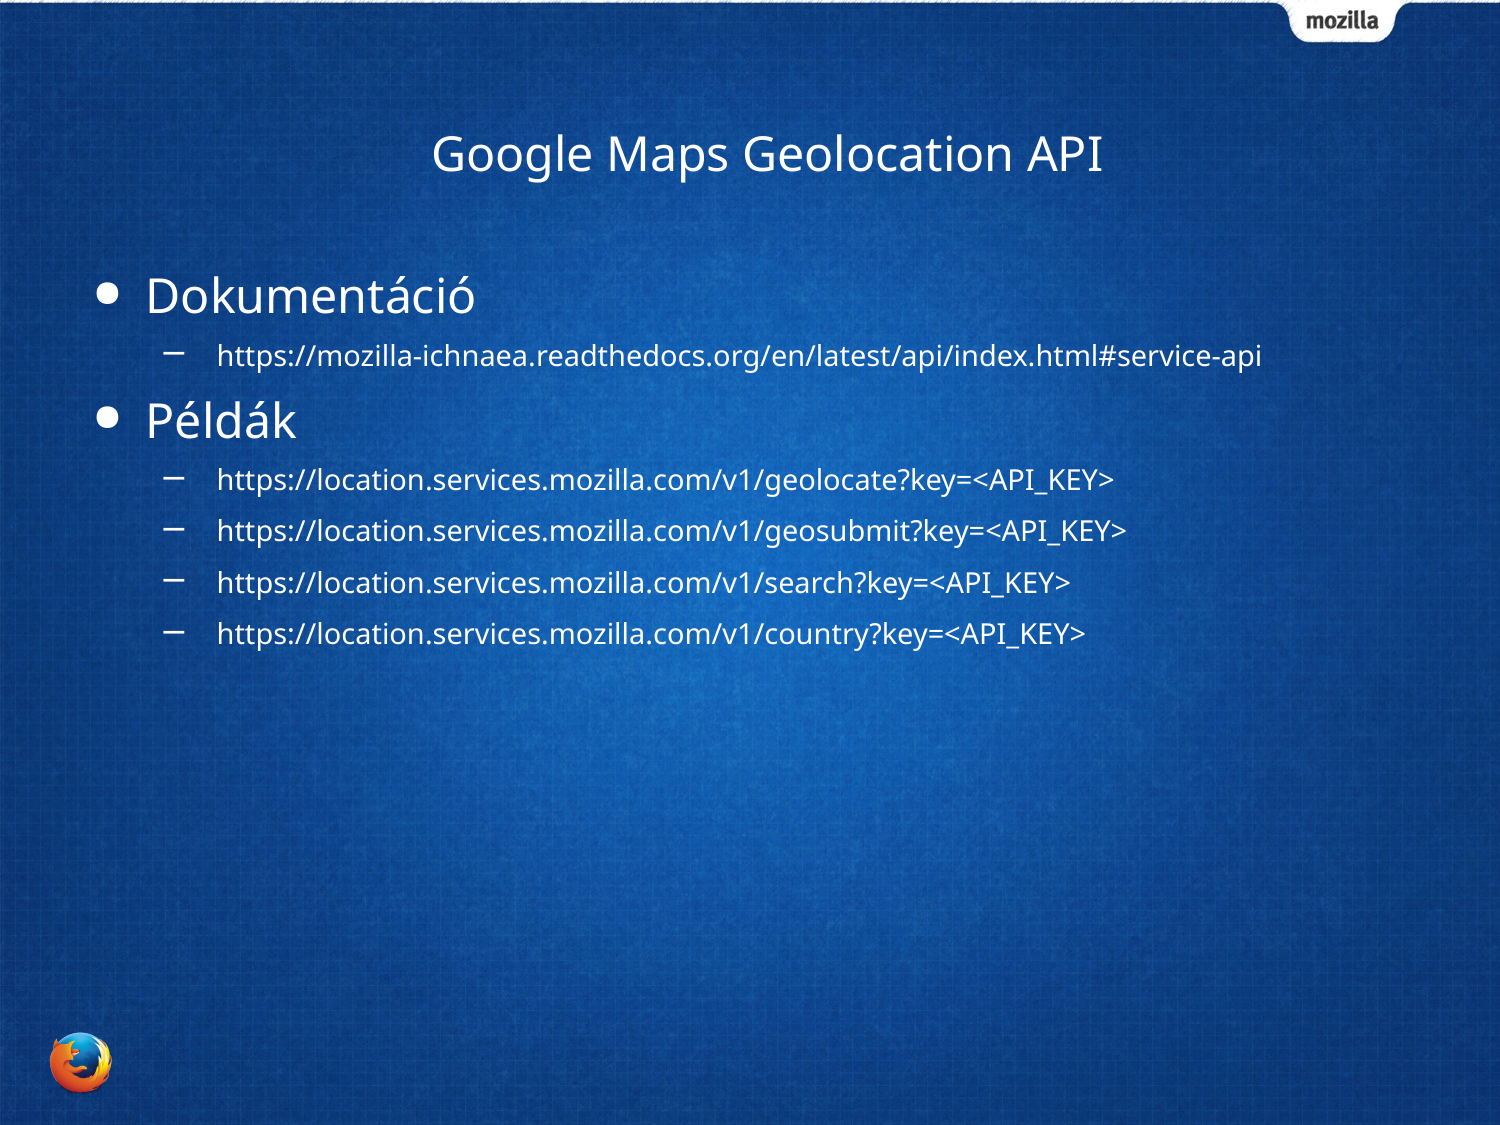

# Google Maps Geolocation API
Dokumentáció
https://mozilla-ichnaea.readthedocs.org/en/latest/api/index.html#service-api
Példák
https://location.services.mozilla.com/v1/geolocate?key=<API_KEY>
https://location.services.mozilla.com/v1/geosubmit?key=<API_KEY>
https://location.services.mozilla.com/v1/search?key=<API_KEY>
https://location.services.mozilla.com/v1/country?key=<API_KEY>